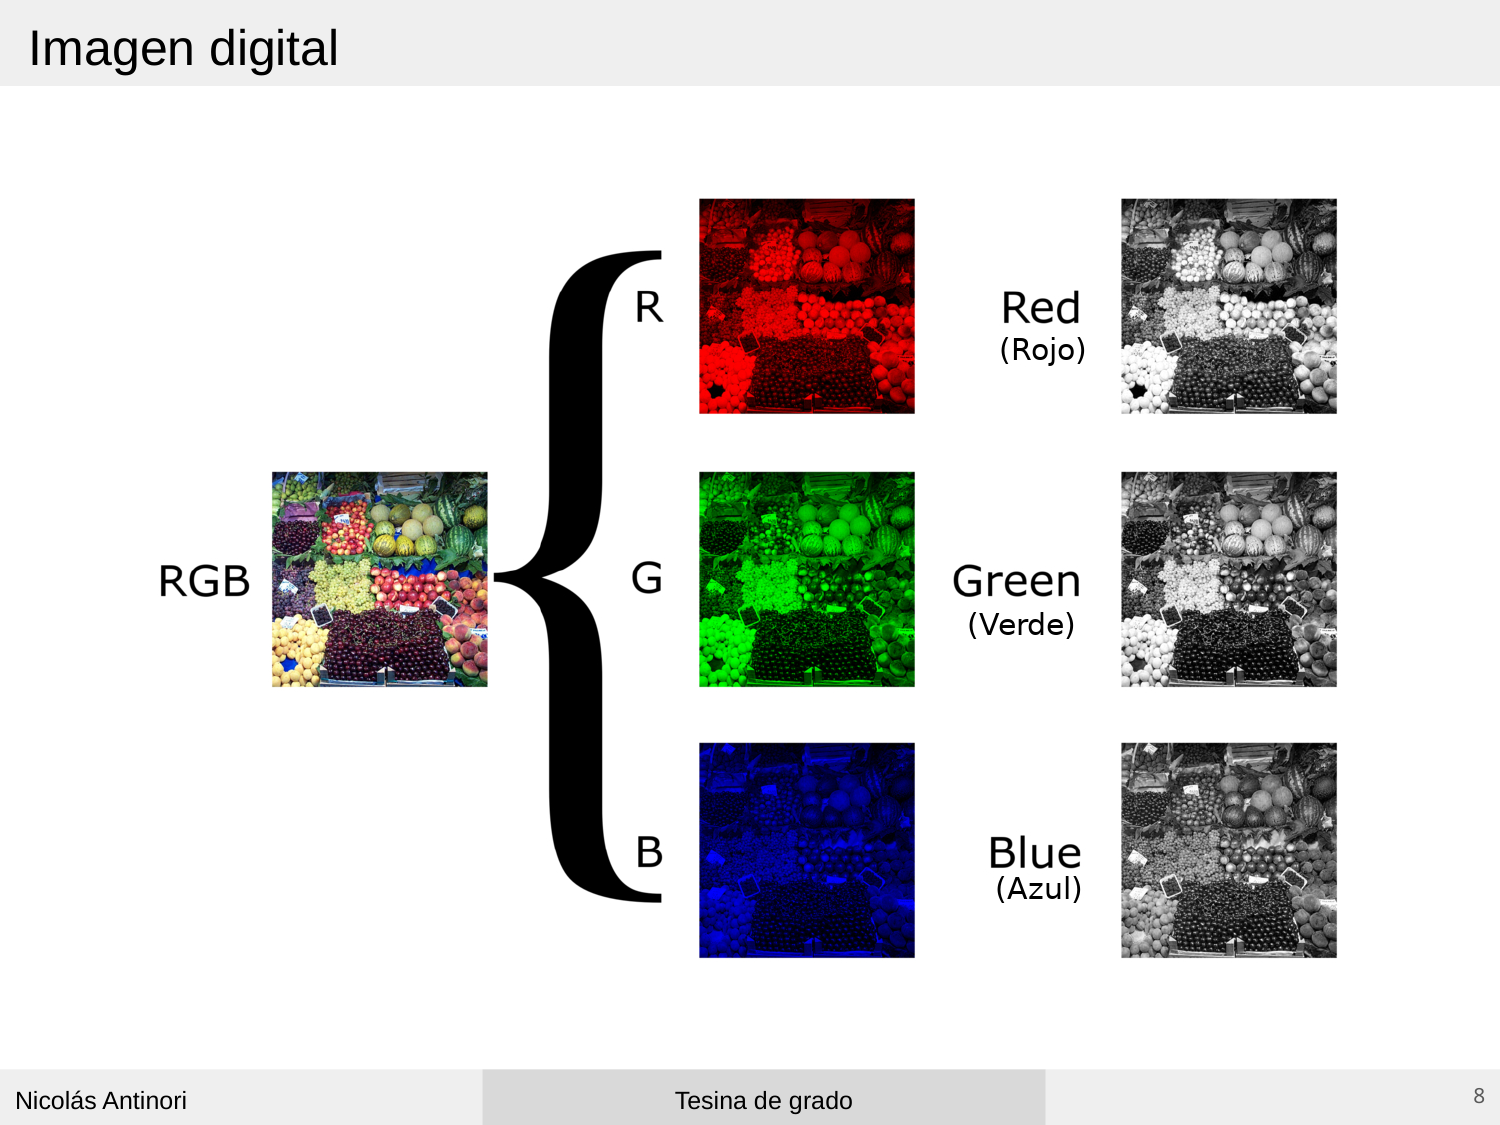

Imagen digital
Nicolás Antinori
Tesina de grado